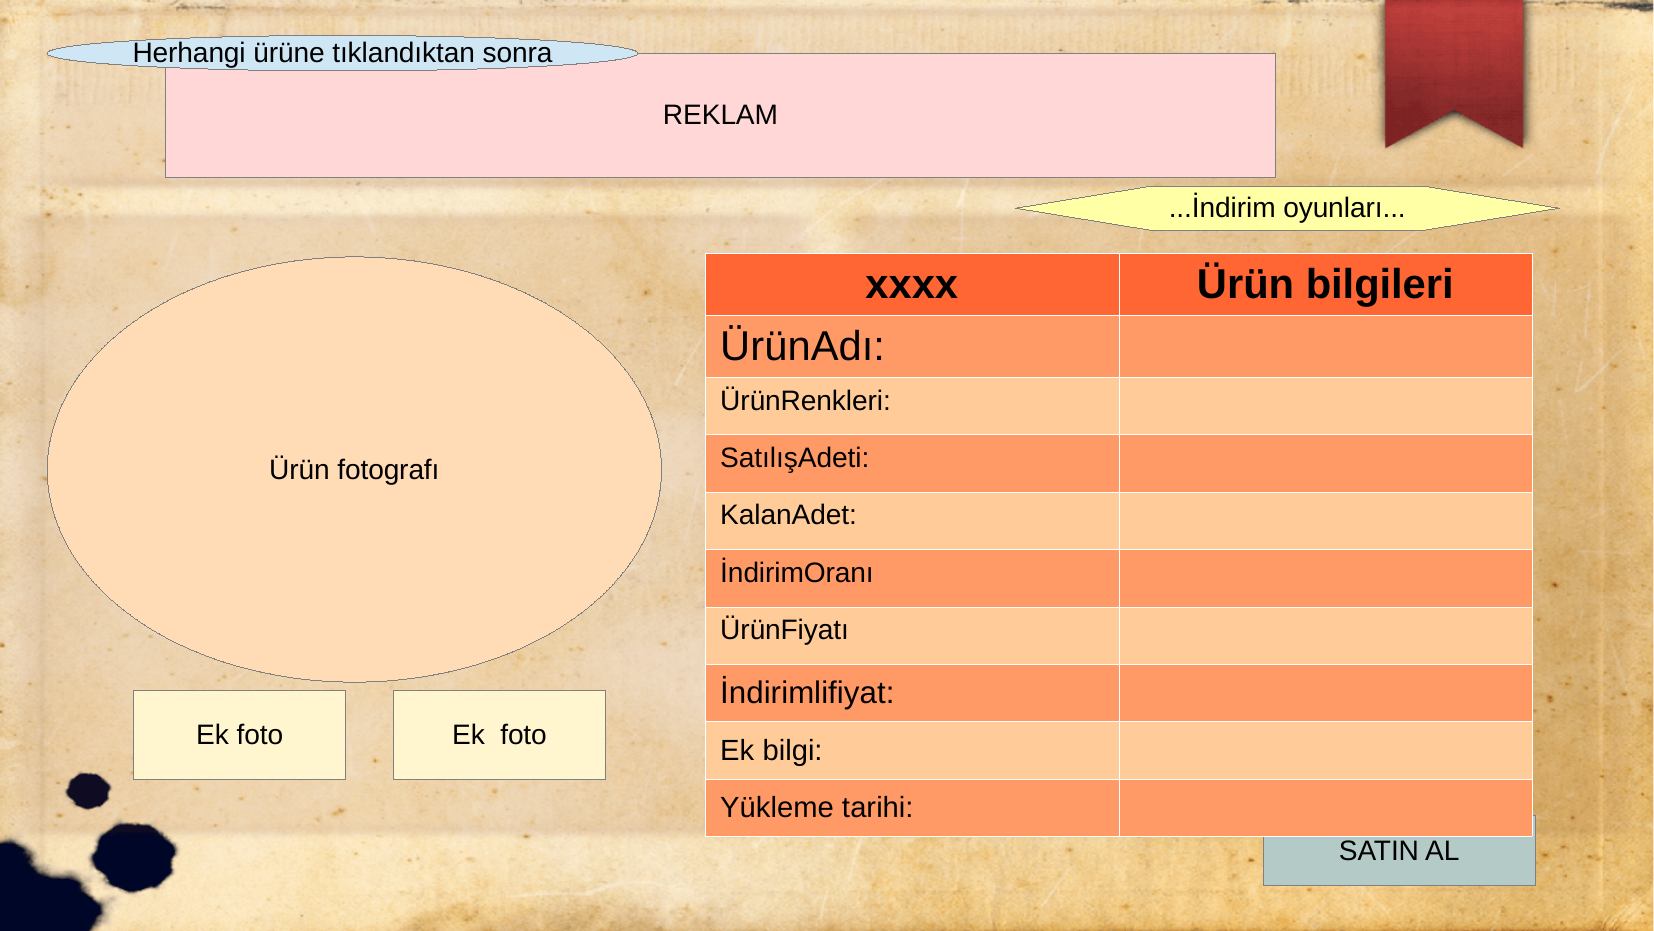

Herhangi ürüne tıklandıktan sonra
REKLAM
...İndirim oyunları...
| xxxx | Ürün bilgileri |
| --- | --- |
| ÜrünAdı: | |
| ÜrünRenkleri: | |
| SatılışAdeti: | |
| KalanAdet: | |
| İndirimOranı | |
| ÜrünFiyatı | |
| İndirimlifiyat: | |
| Ek bilgi: | |
| Yükleme tarihi: | |
Ürün fotografı
Ek foto
Ek foto
SATIN AL